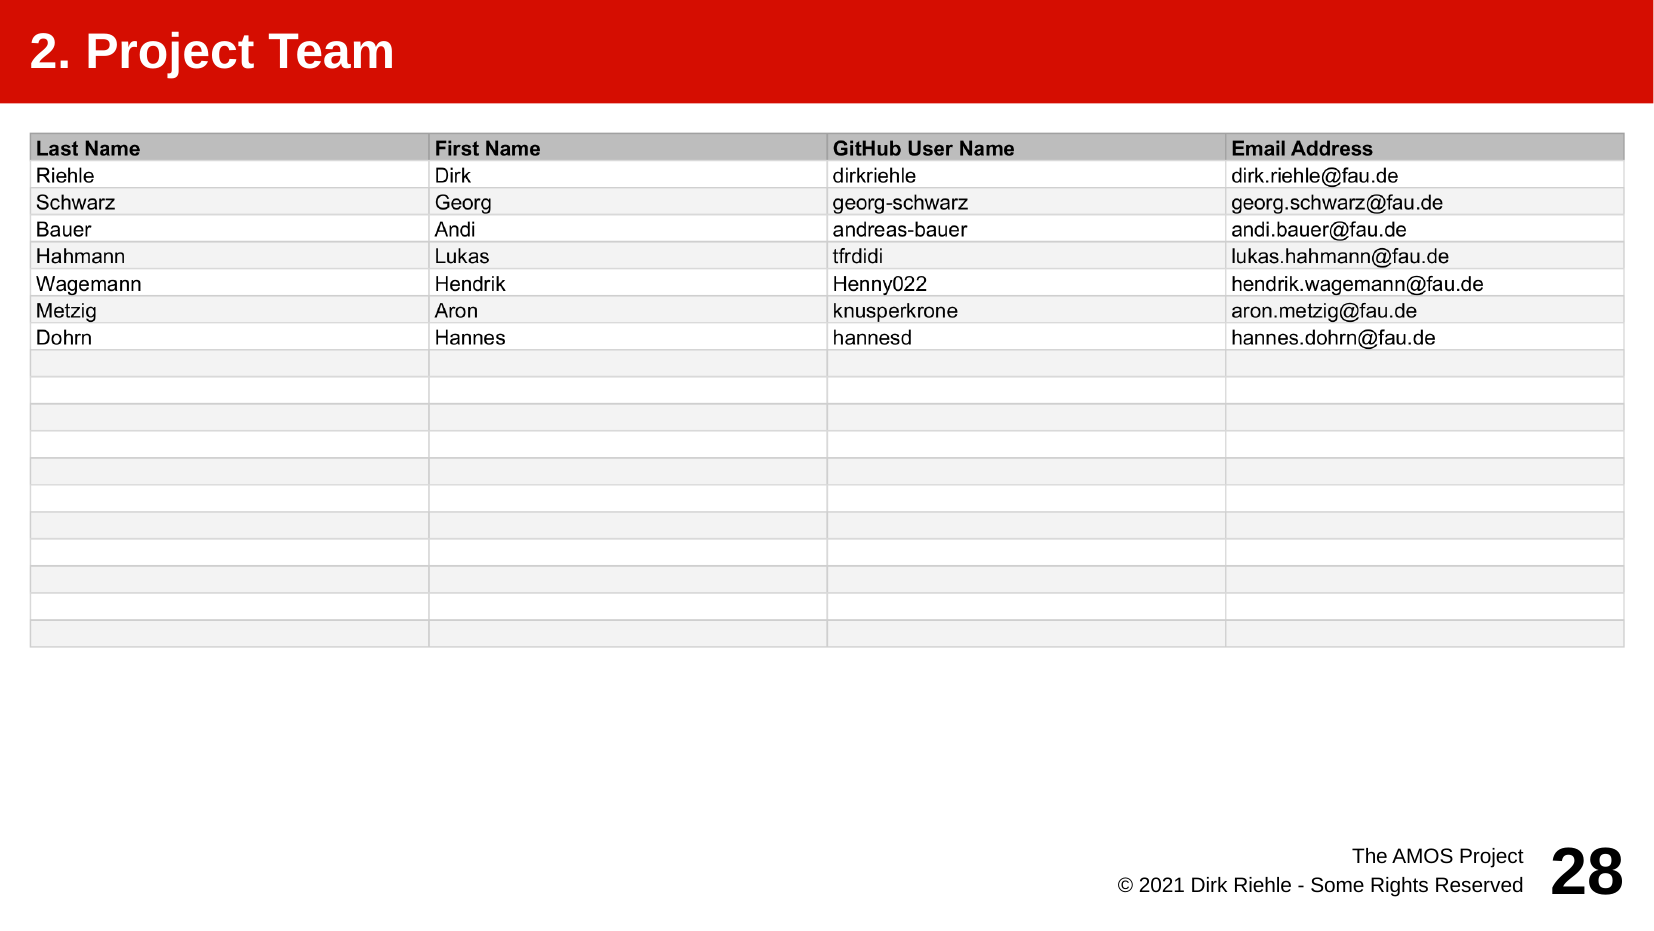

# 2. Project Team
The AMOS Project
28
© 2021 Dirk Riehle - Some Rights Reserved